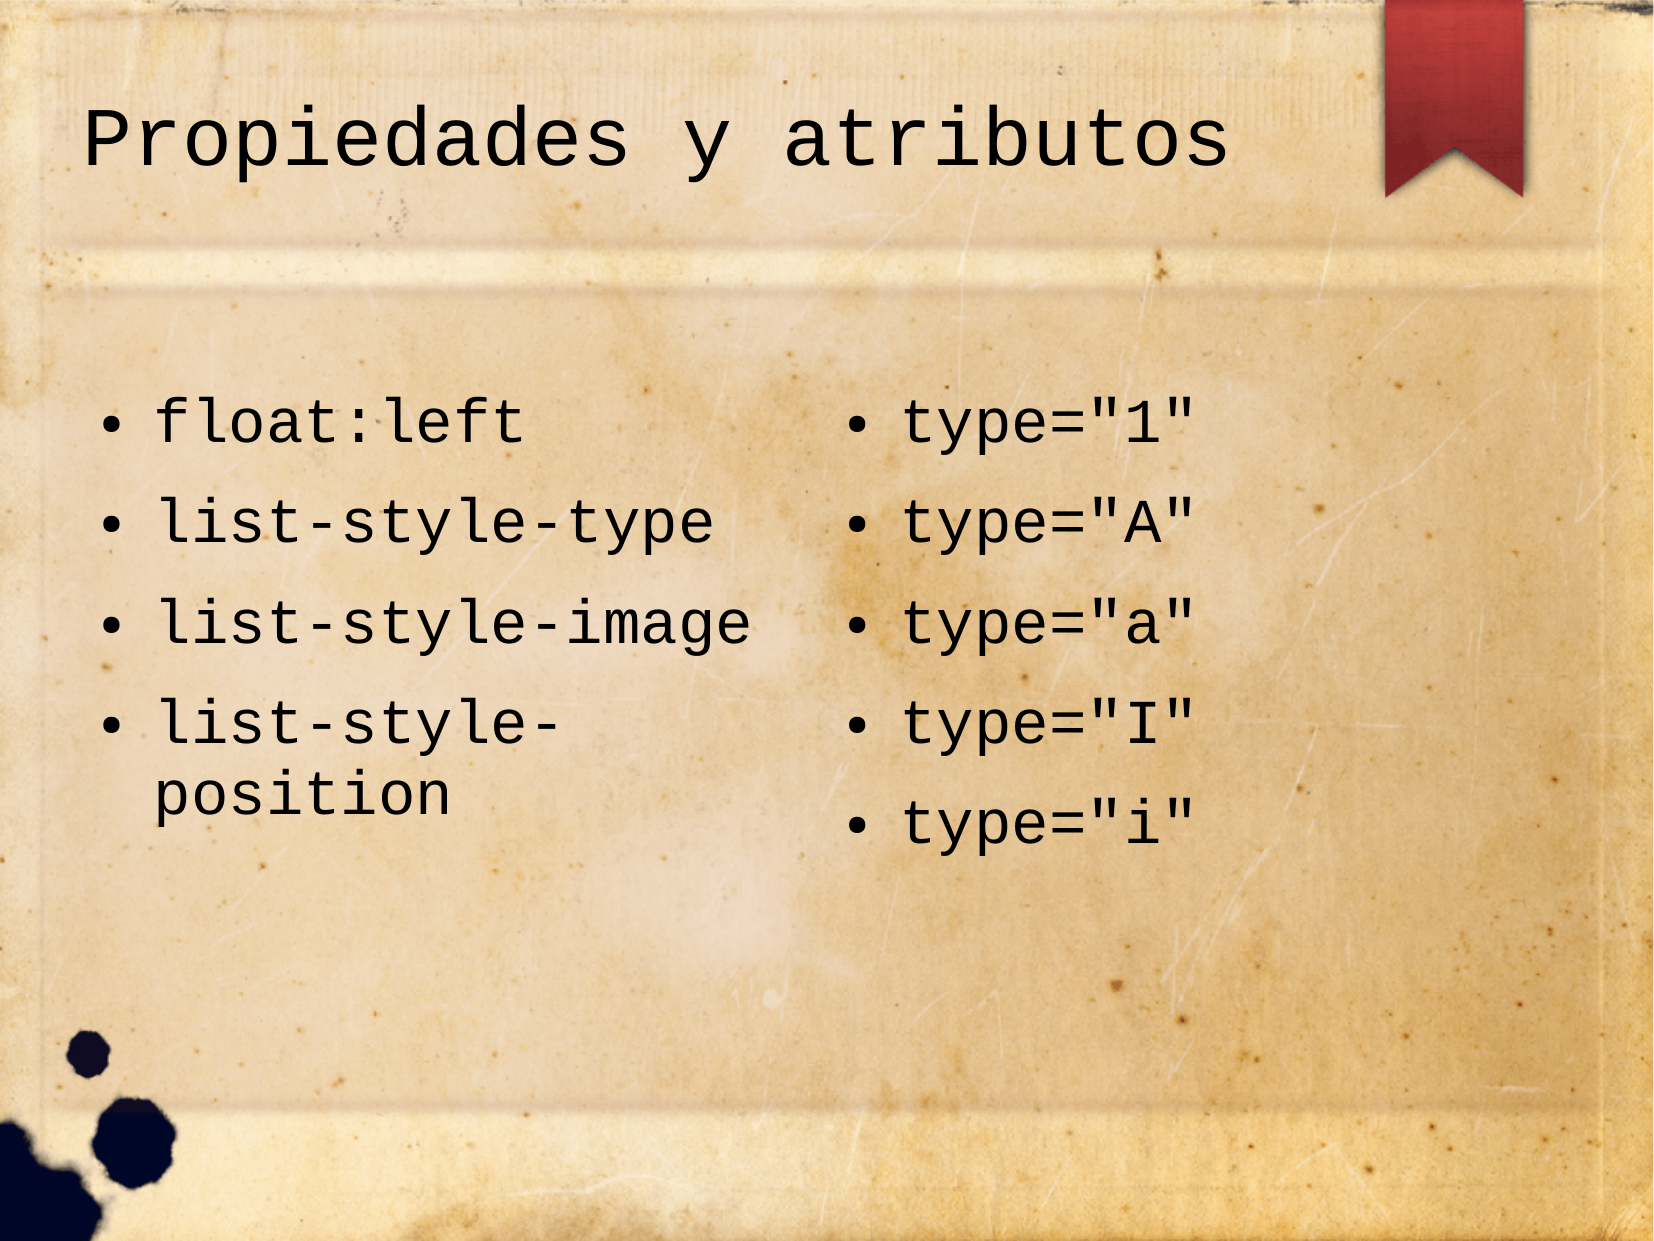

# Propiedades y atributos
float:left
list-style-type
list-style-image
list-style-position
type="1"
type="A"
type="a"
type="I"
type="i"